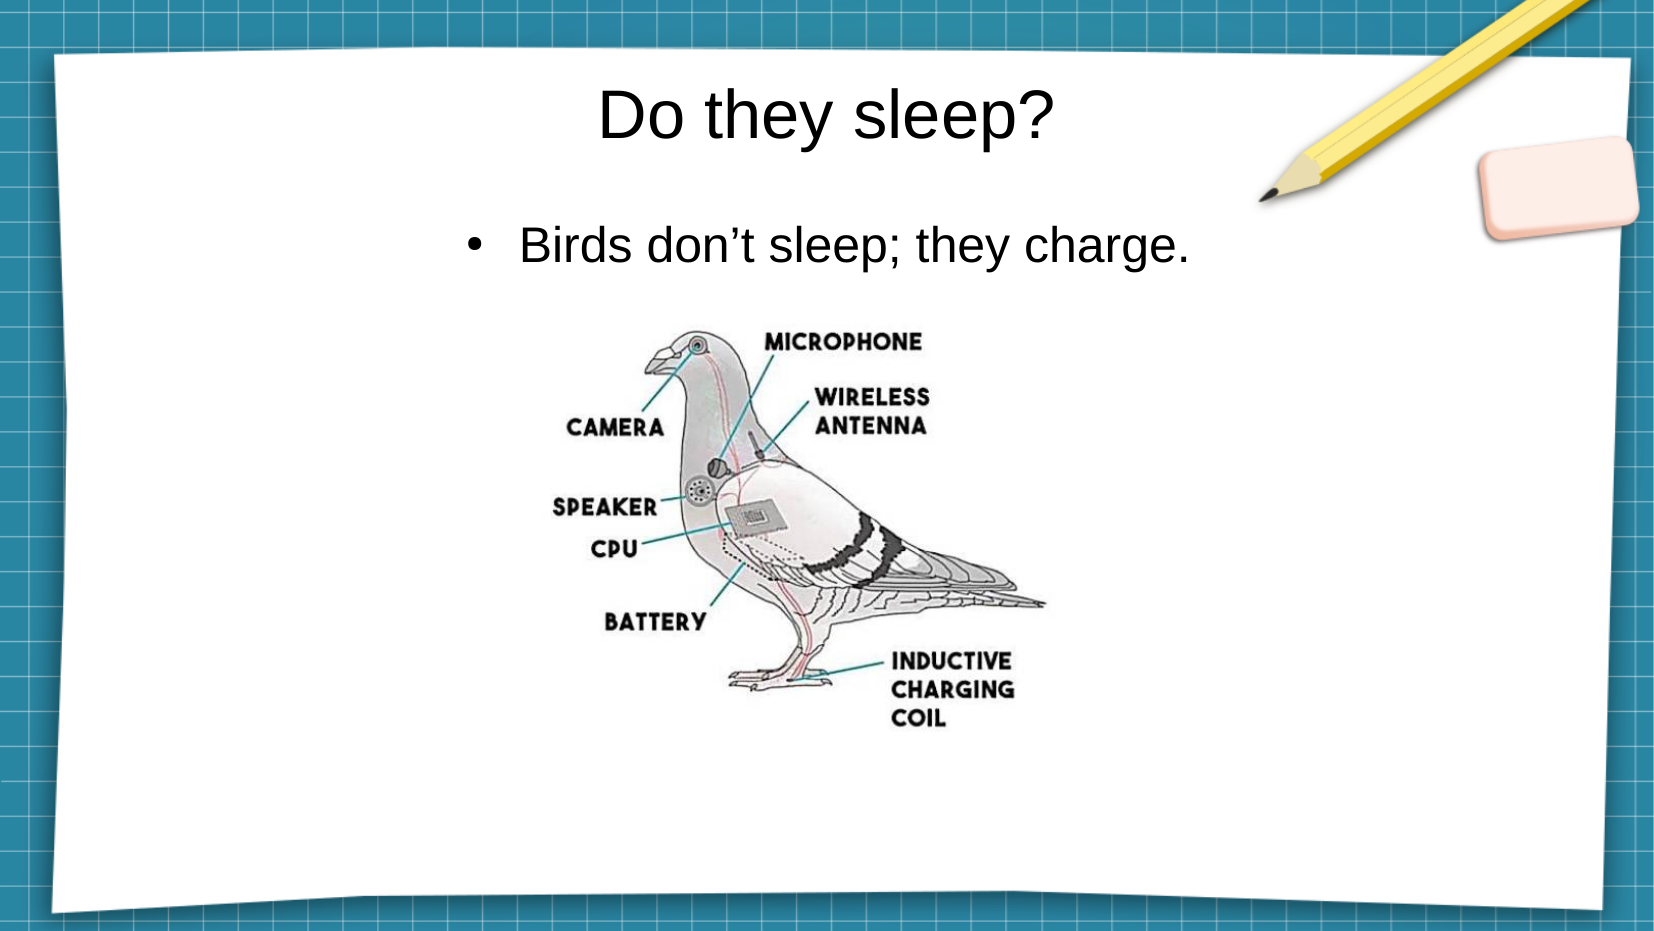

# Do they sleep?
Birds don’t sleep; they charge.